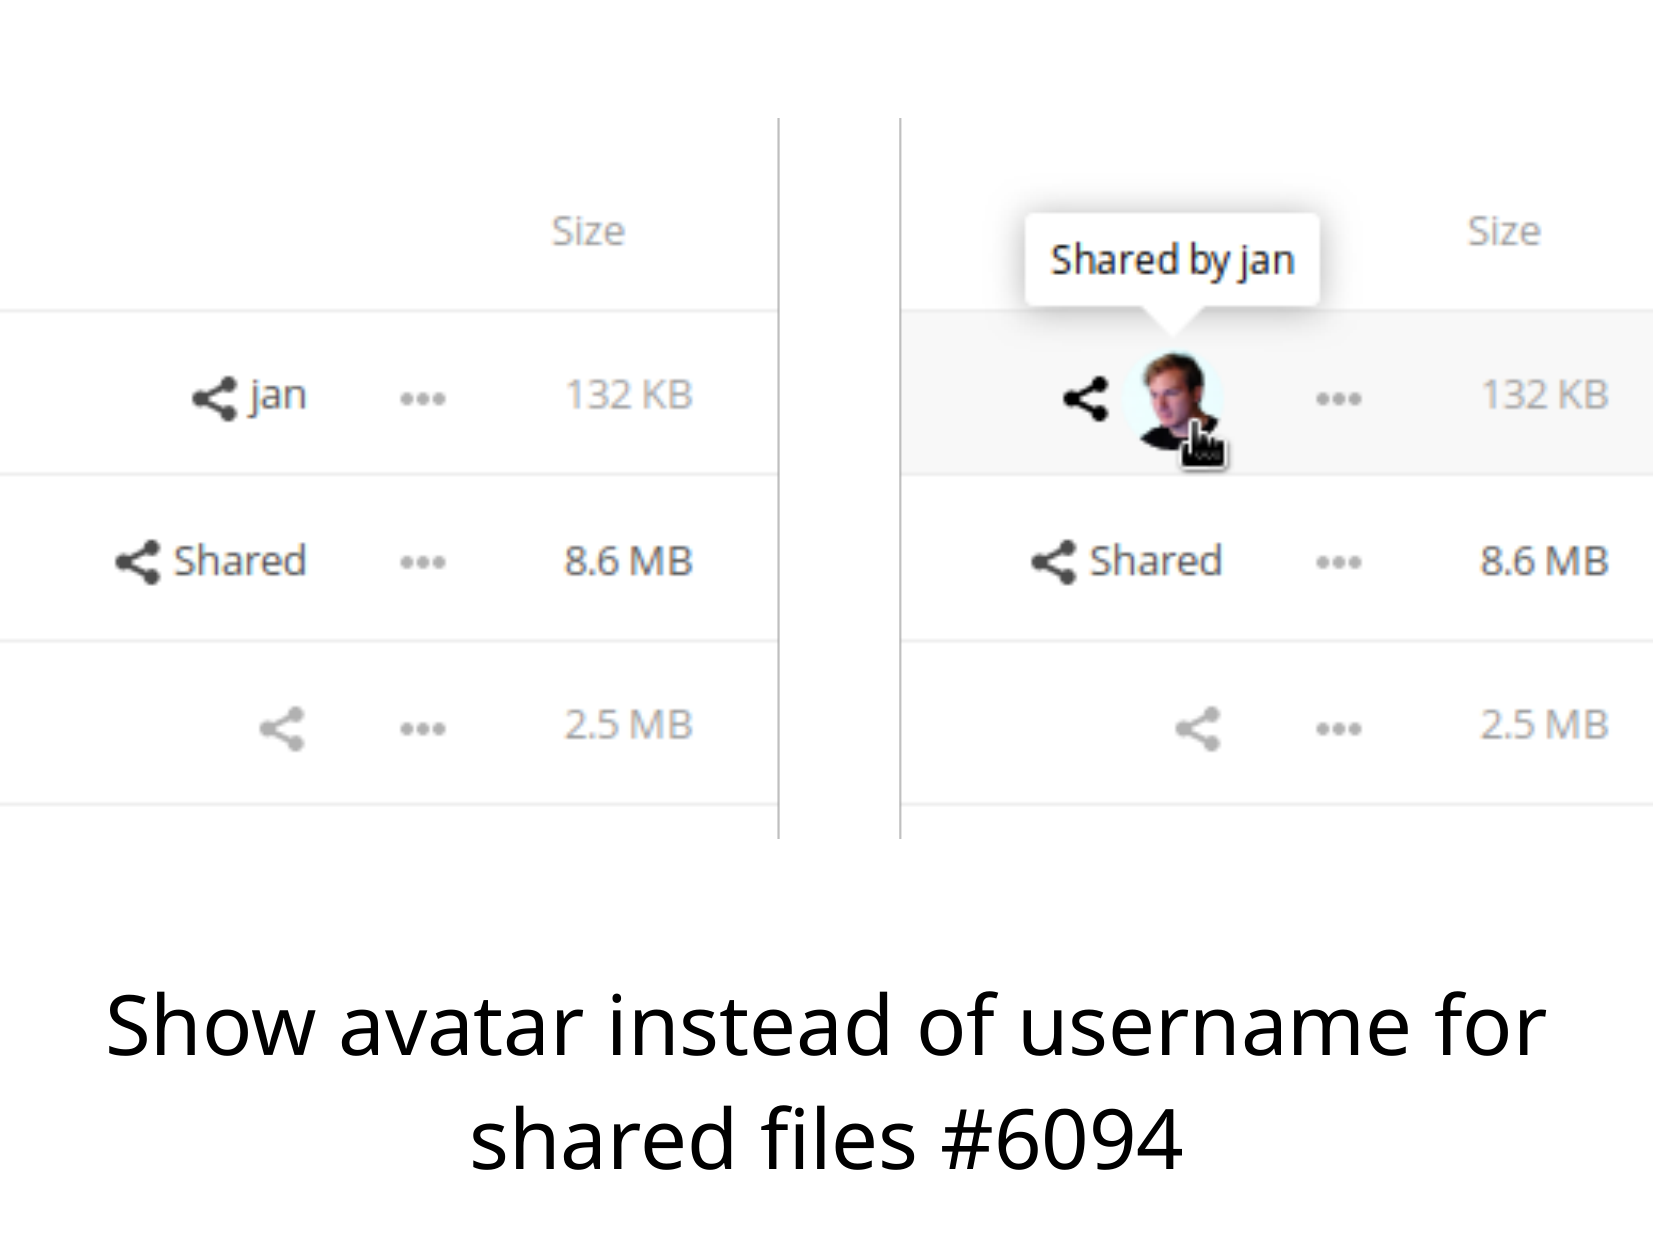

# Show avatar instead of username for shared files #6094